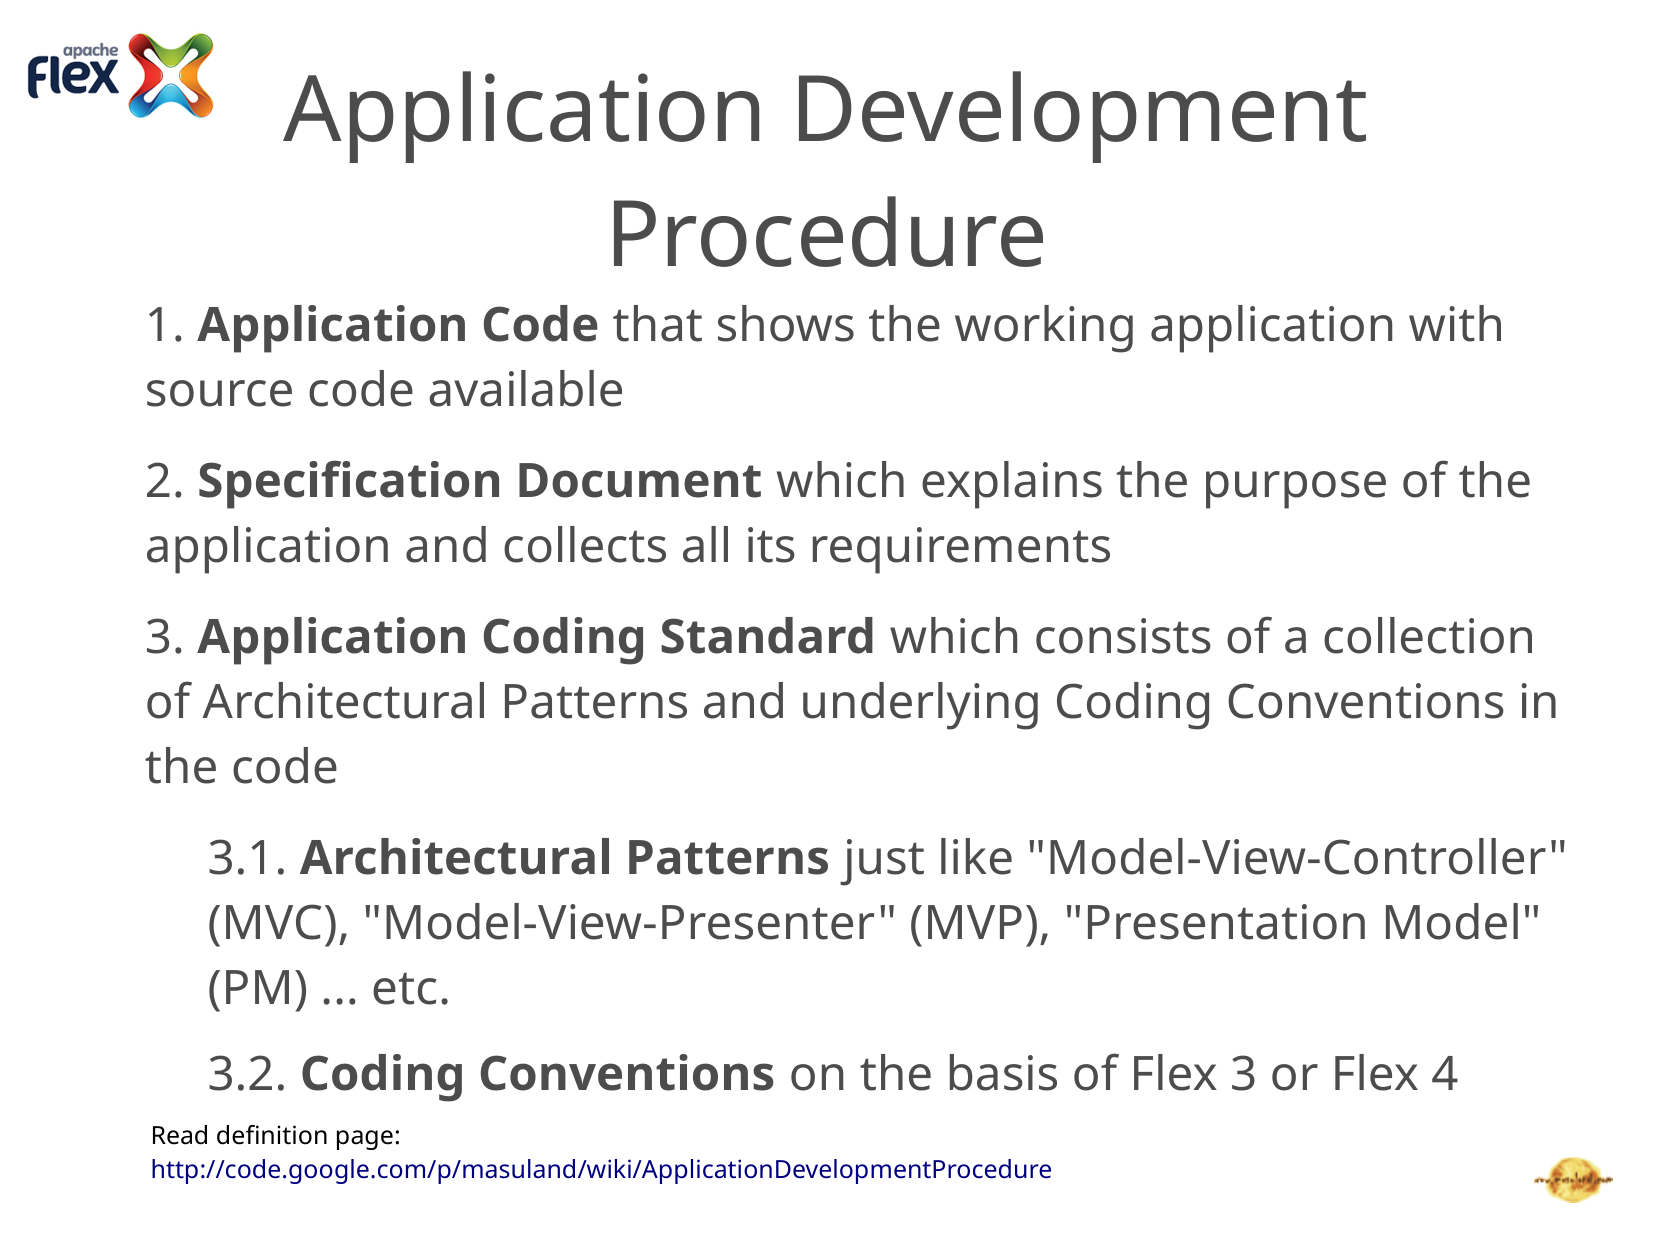

# Application Development Procedure
1. Application Code that shows the working application with source code available
2. Specification Document which explains the purpose of the application and collects all its requirements
3. Application Coding Standard which consists of a collection of Architectural Patterns and underlying Coding Conventions in the code
3.1. Architectural Patterns just like "Model-View-Controller" (MVC), "Model-View-Presenter" (MVP), "Presentation Model" (PM) ... etc.
3.2. Coding Conventions on the basis of Flex 3 or Flex 4
Read definition page: http://code.google.com/p/masuland/wiki/ApplicationDevelopmentProcedure